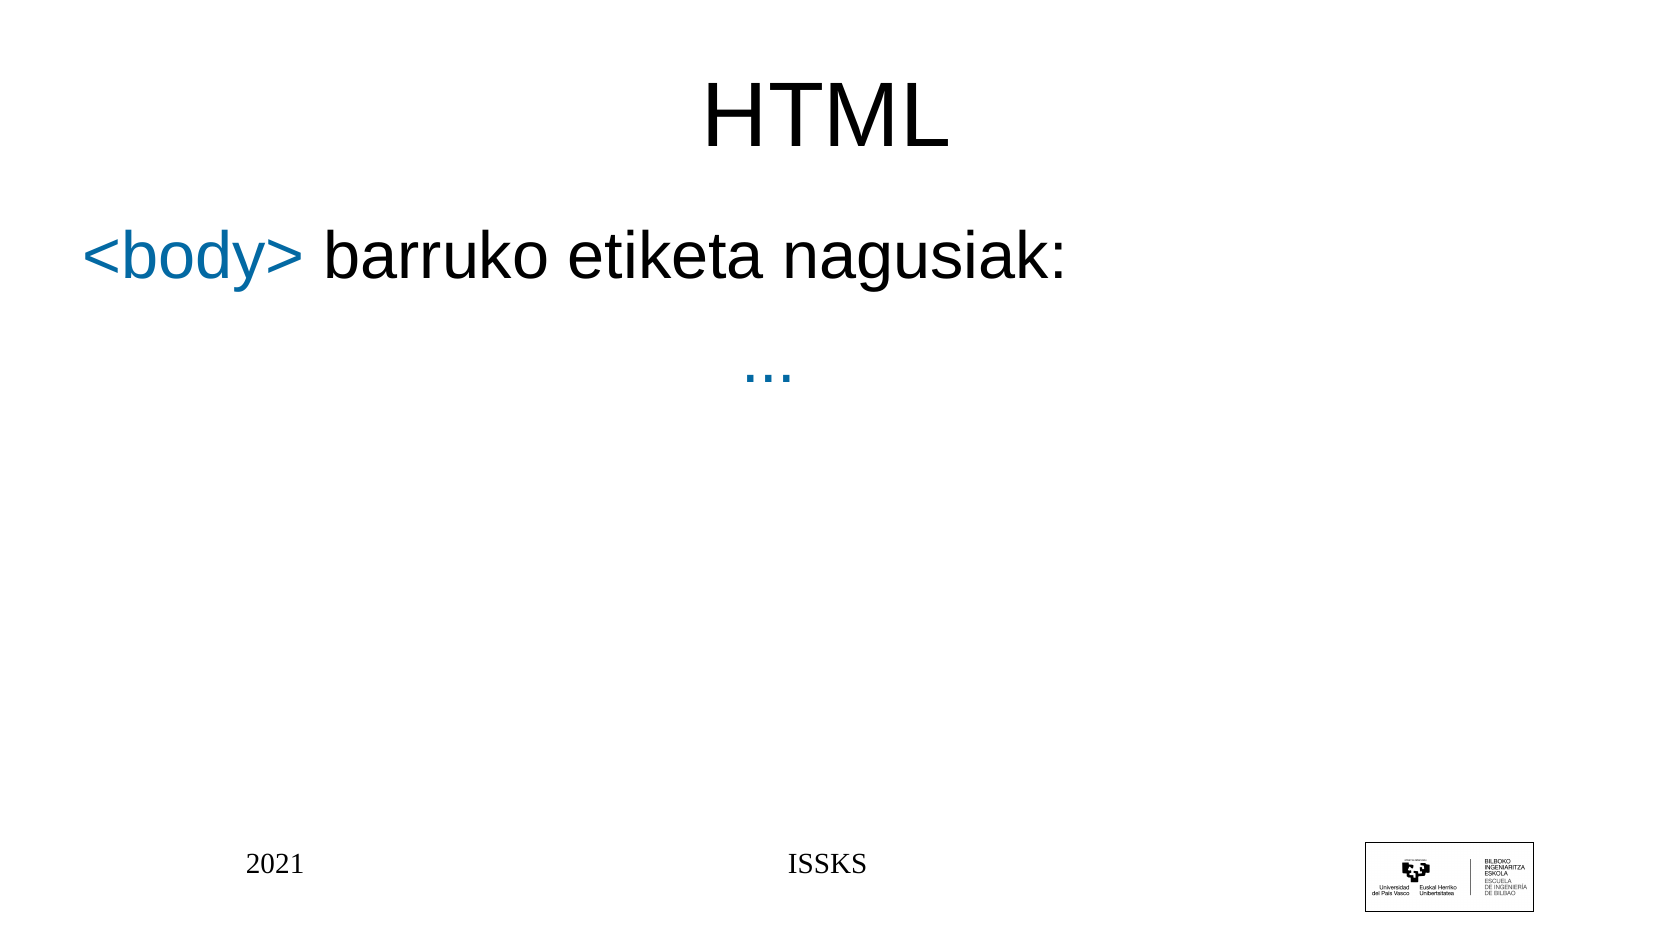

# HTML
<body> barruko etiketa nagusiak:
...